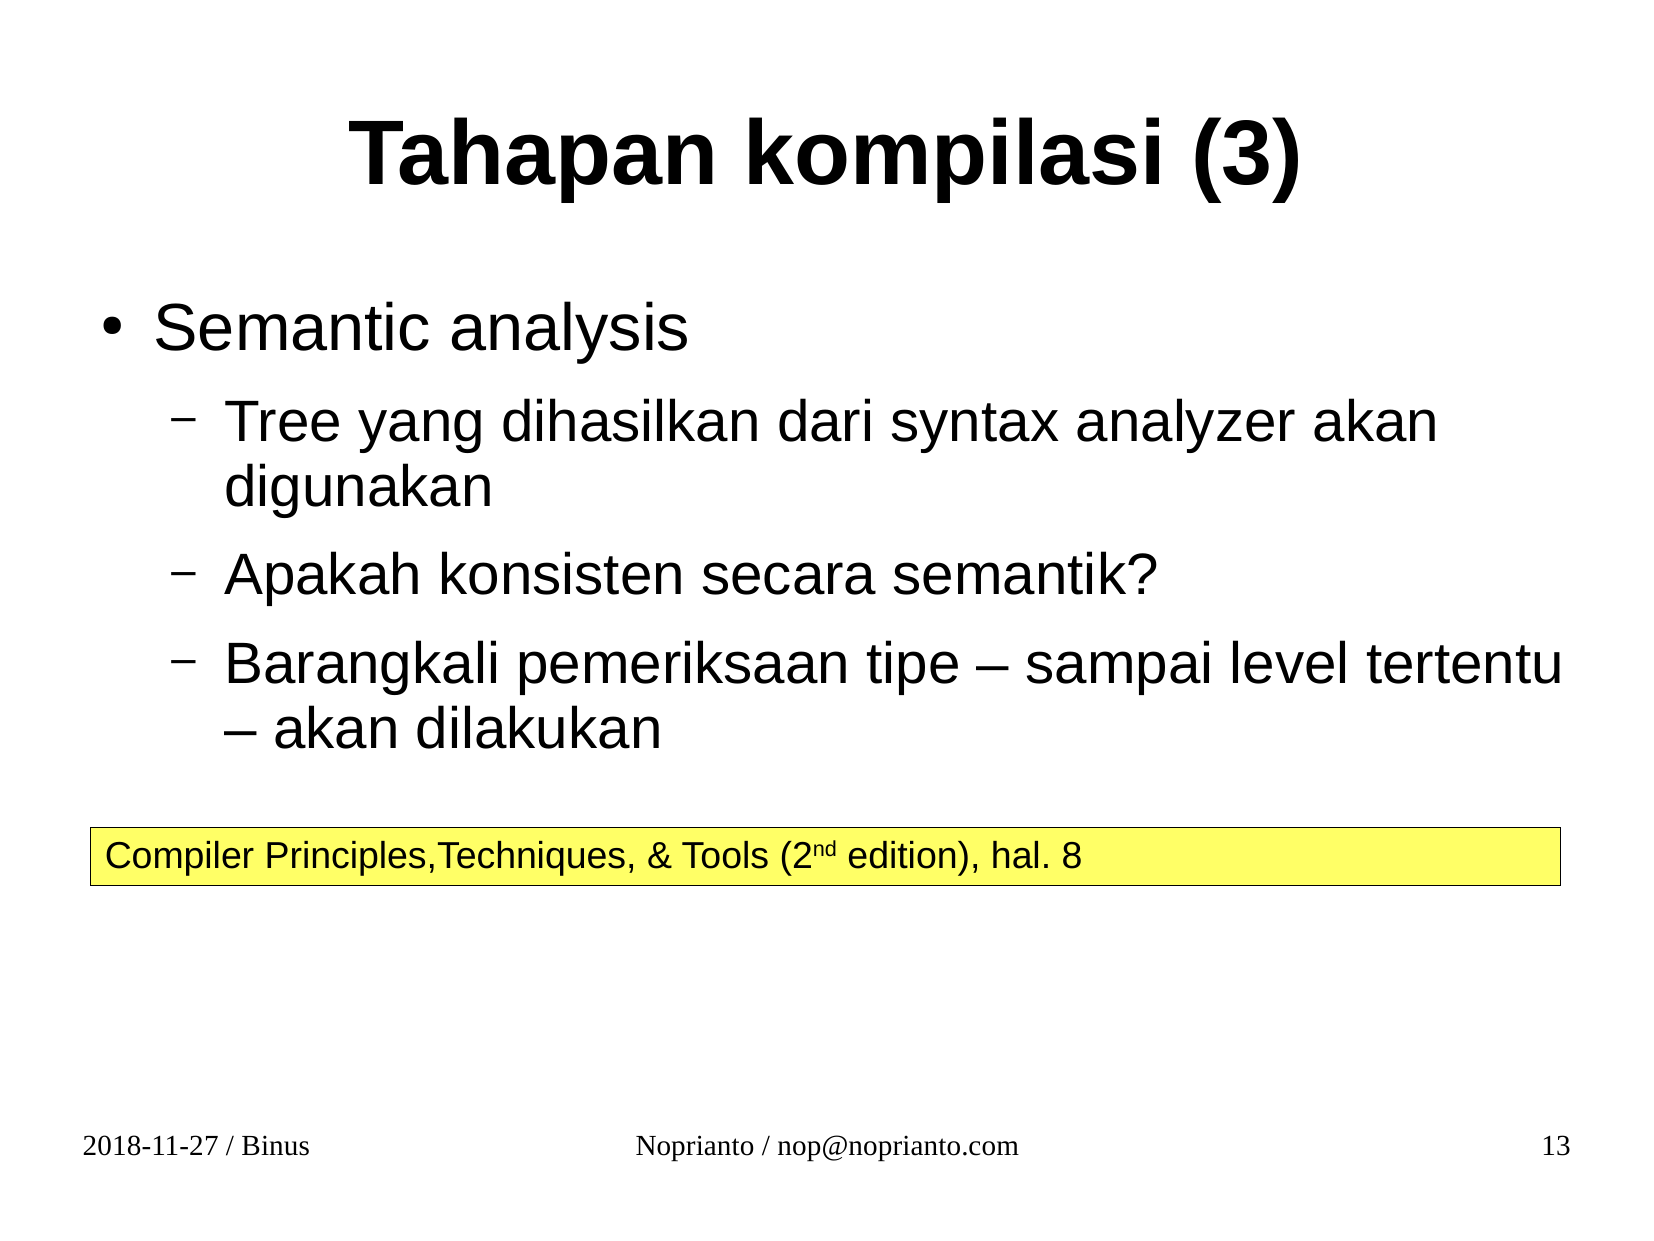

# Tahapan kompilasi (3)
Semantic analysis
Tree yang dihasilkan dari syntax analyzer akan digunakan
Apakah konsisten secara semantik?
Barangkali pemeriksaan tipe – sampai level tertentu – akan dilakukan
Compiler Principles,Techniques, & Tools (2nd edition), hal. 8
2018-11-27 / Binus
Noprianto / nop@noprianto.com
13